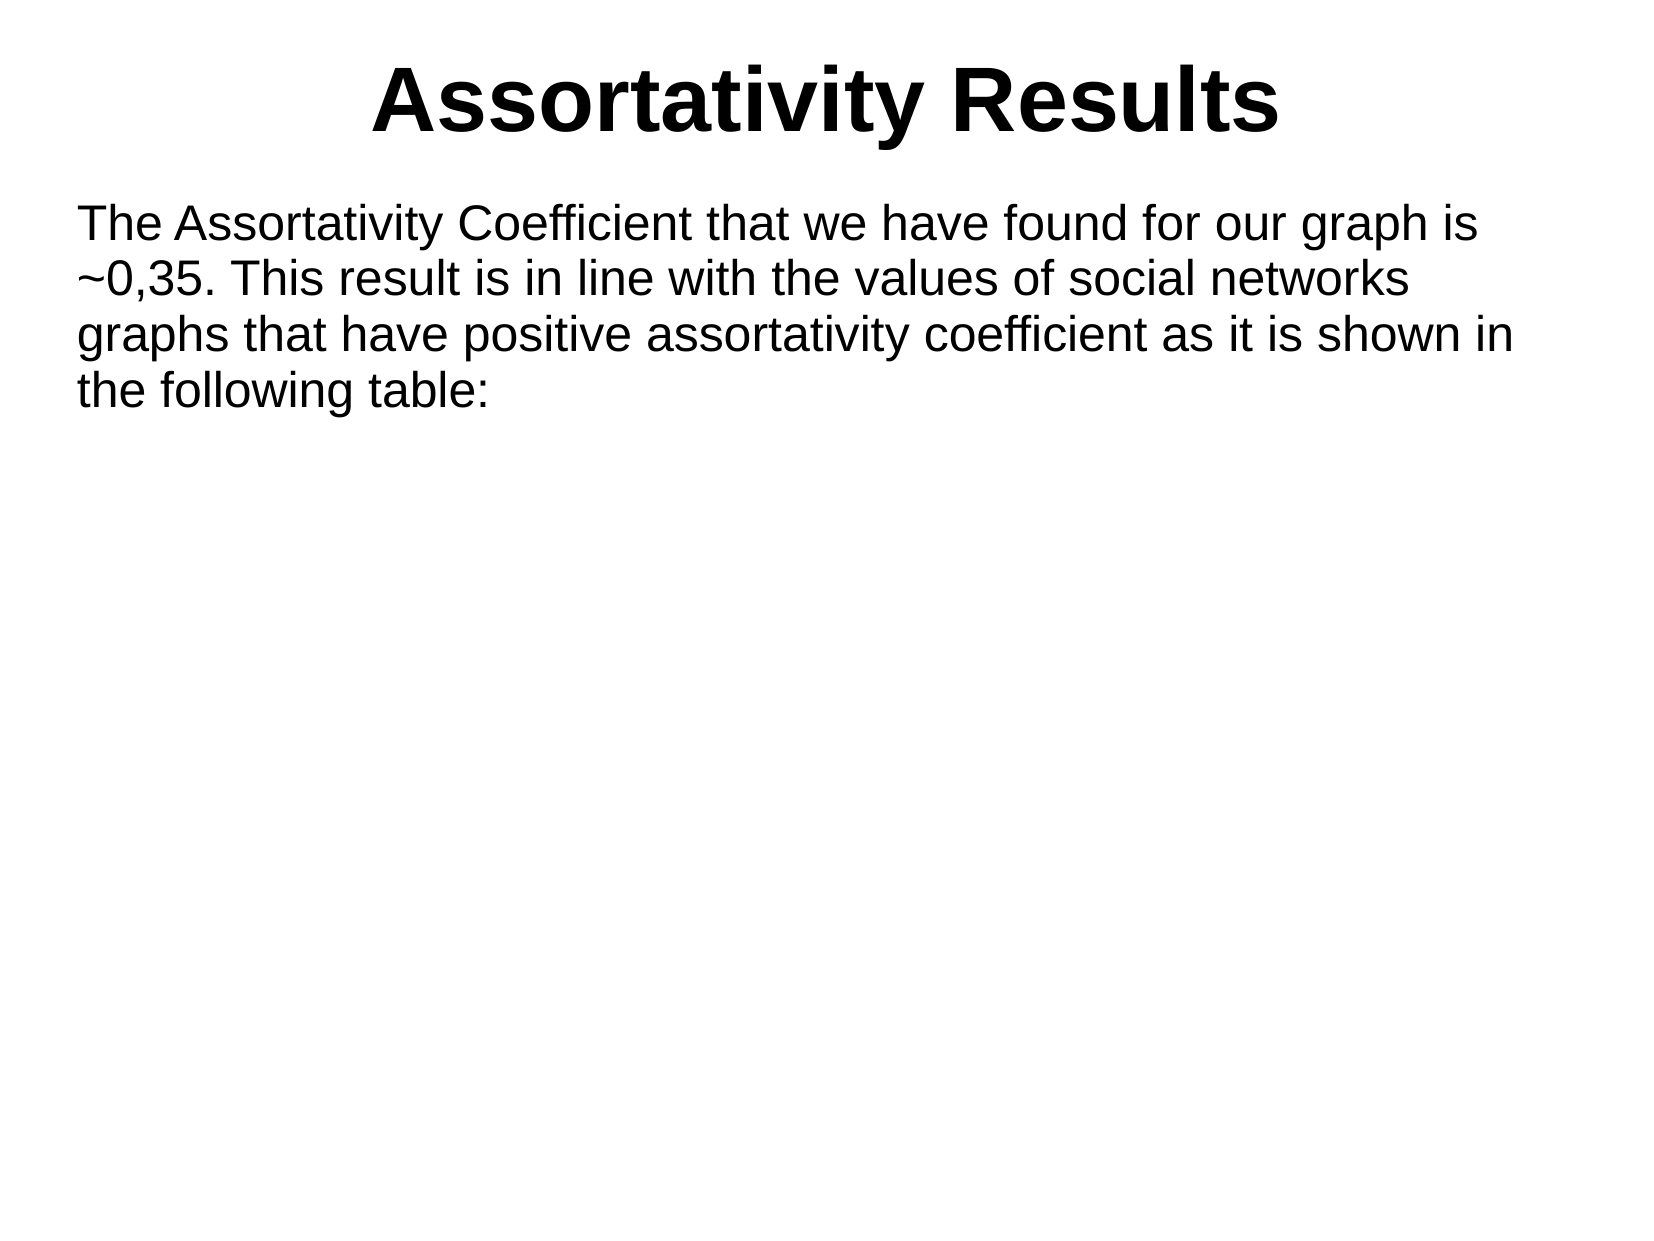

# Assortativity Results
The Assortativity Coefficient that we have found for our graph is ~0,35. This result is in line with the values of social networks graphs that have positive assortativity coefficient as it is shown in the following table: